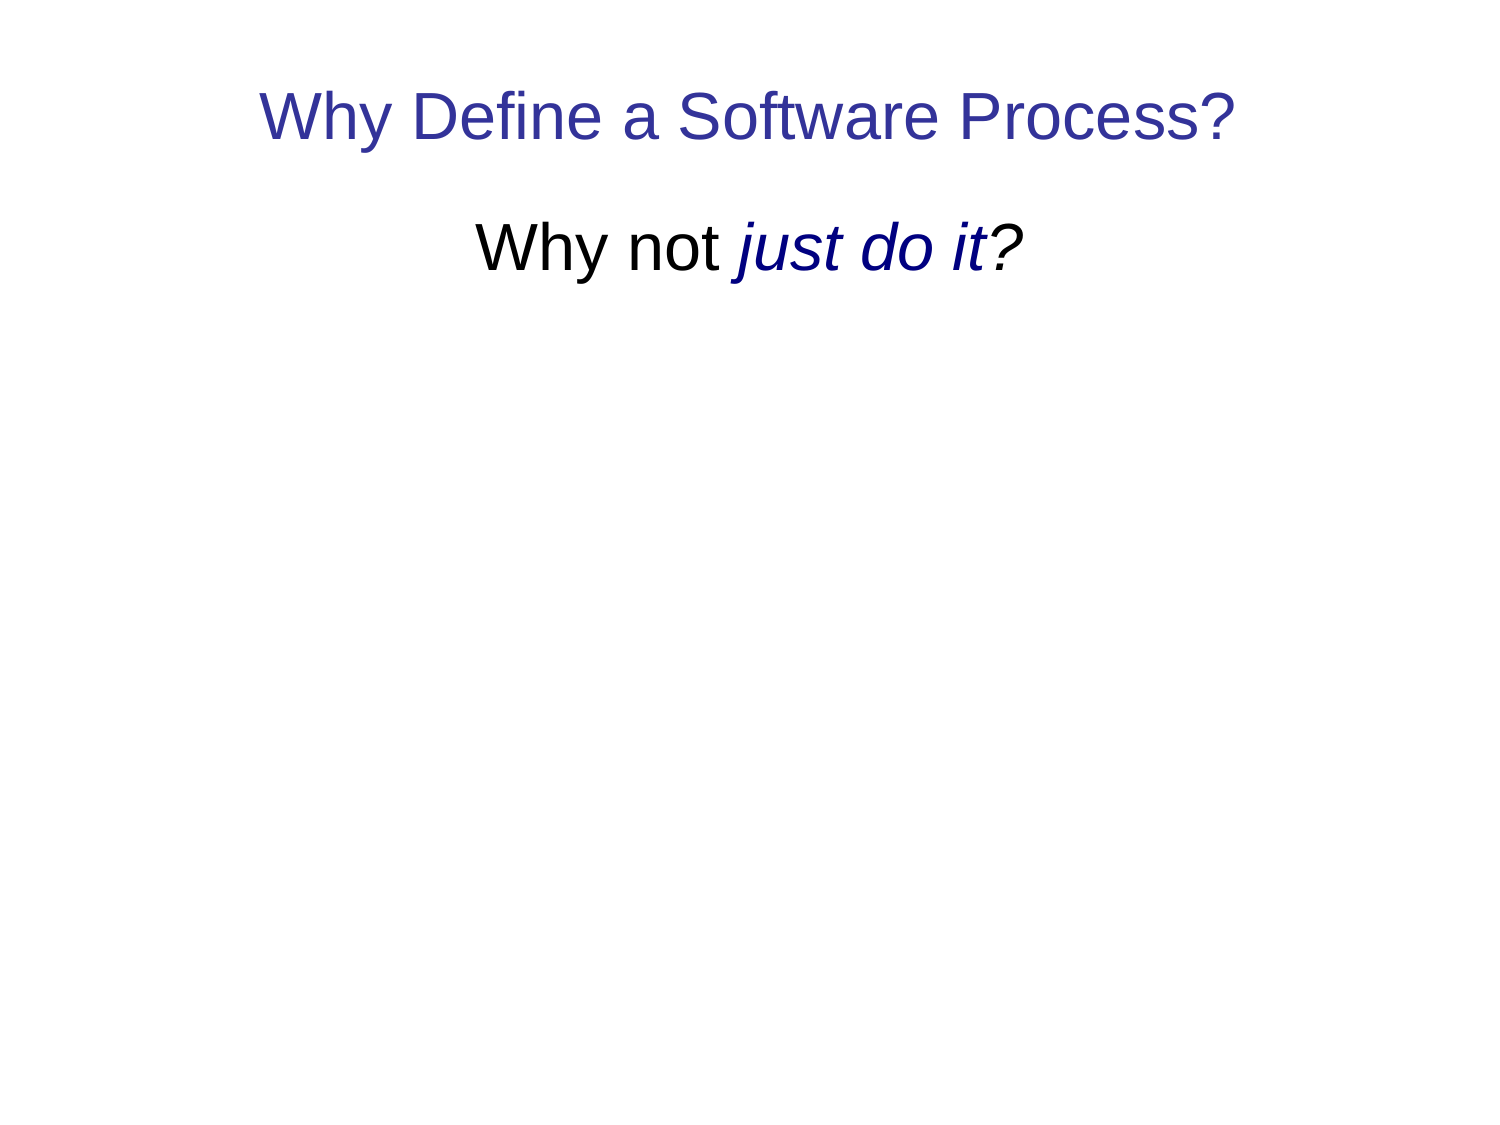

# Why Define a Software Process?
Why not just do it?